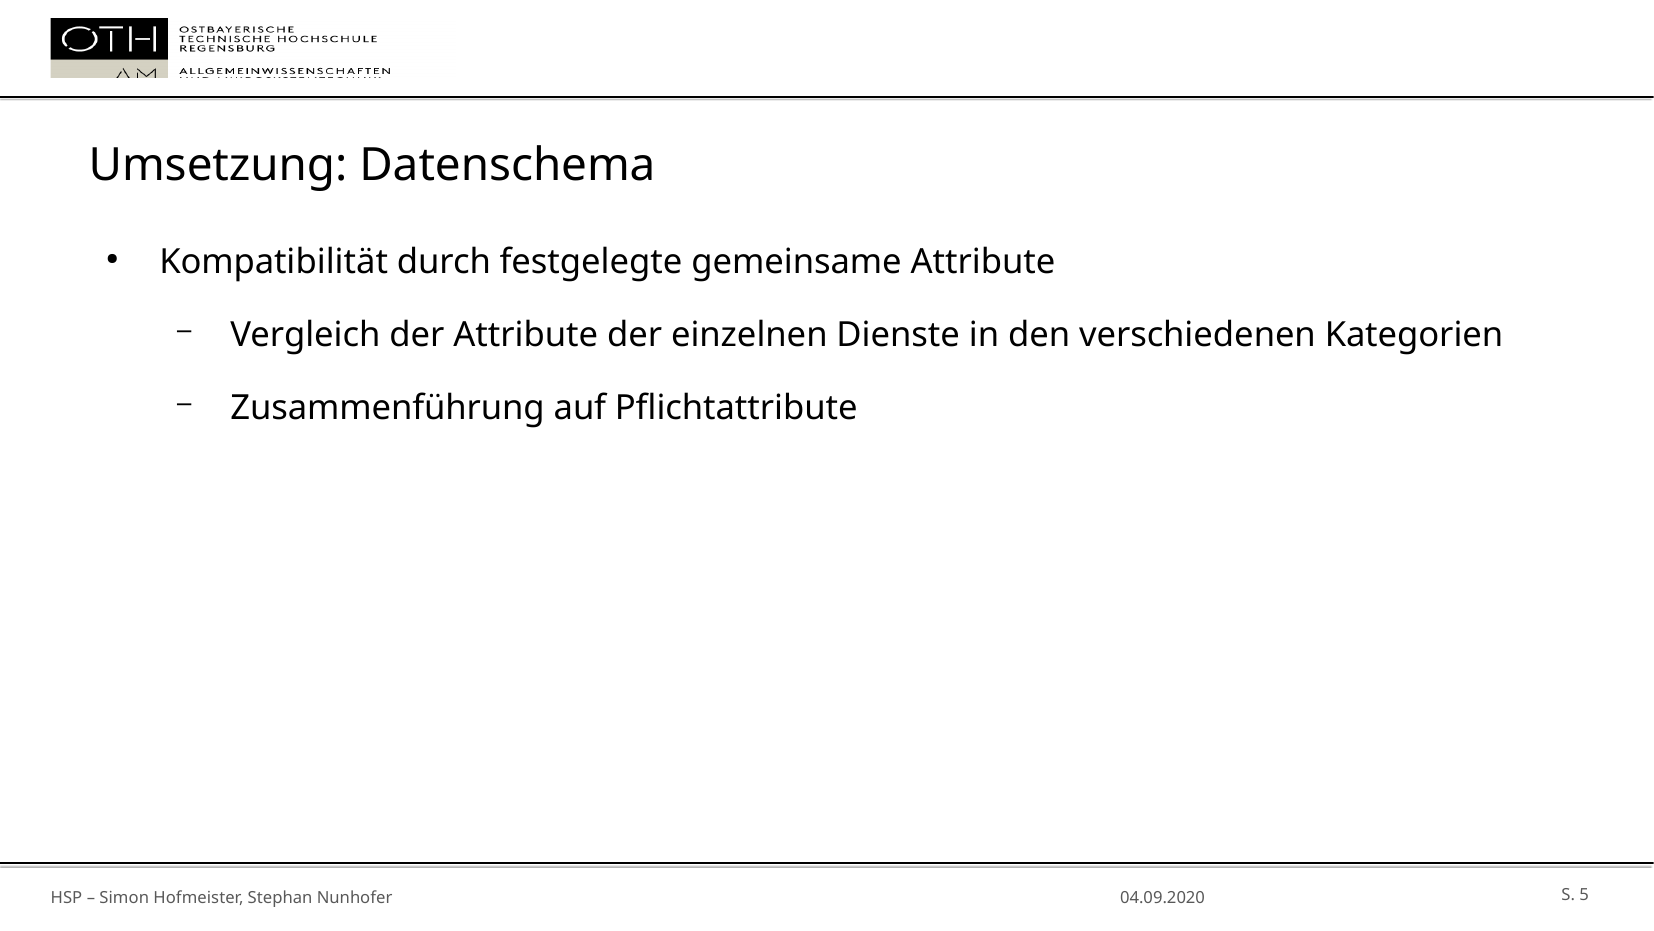

# Umsetzung: Datenschema
Kompatibilität durch festgelegte gemeinsame Attribute
Vergleich der Attribute der einzelnen Dienste in den verschiedenen Kategorien
Zusammenführung auf Pflichtattribute
5
HSP - Simon Hofmeister, Stephan Nunhofer